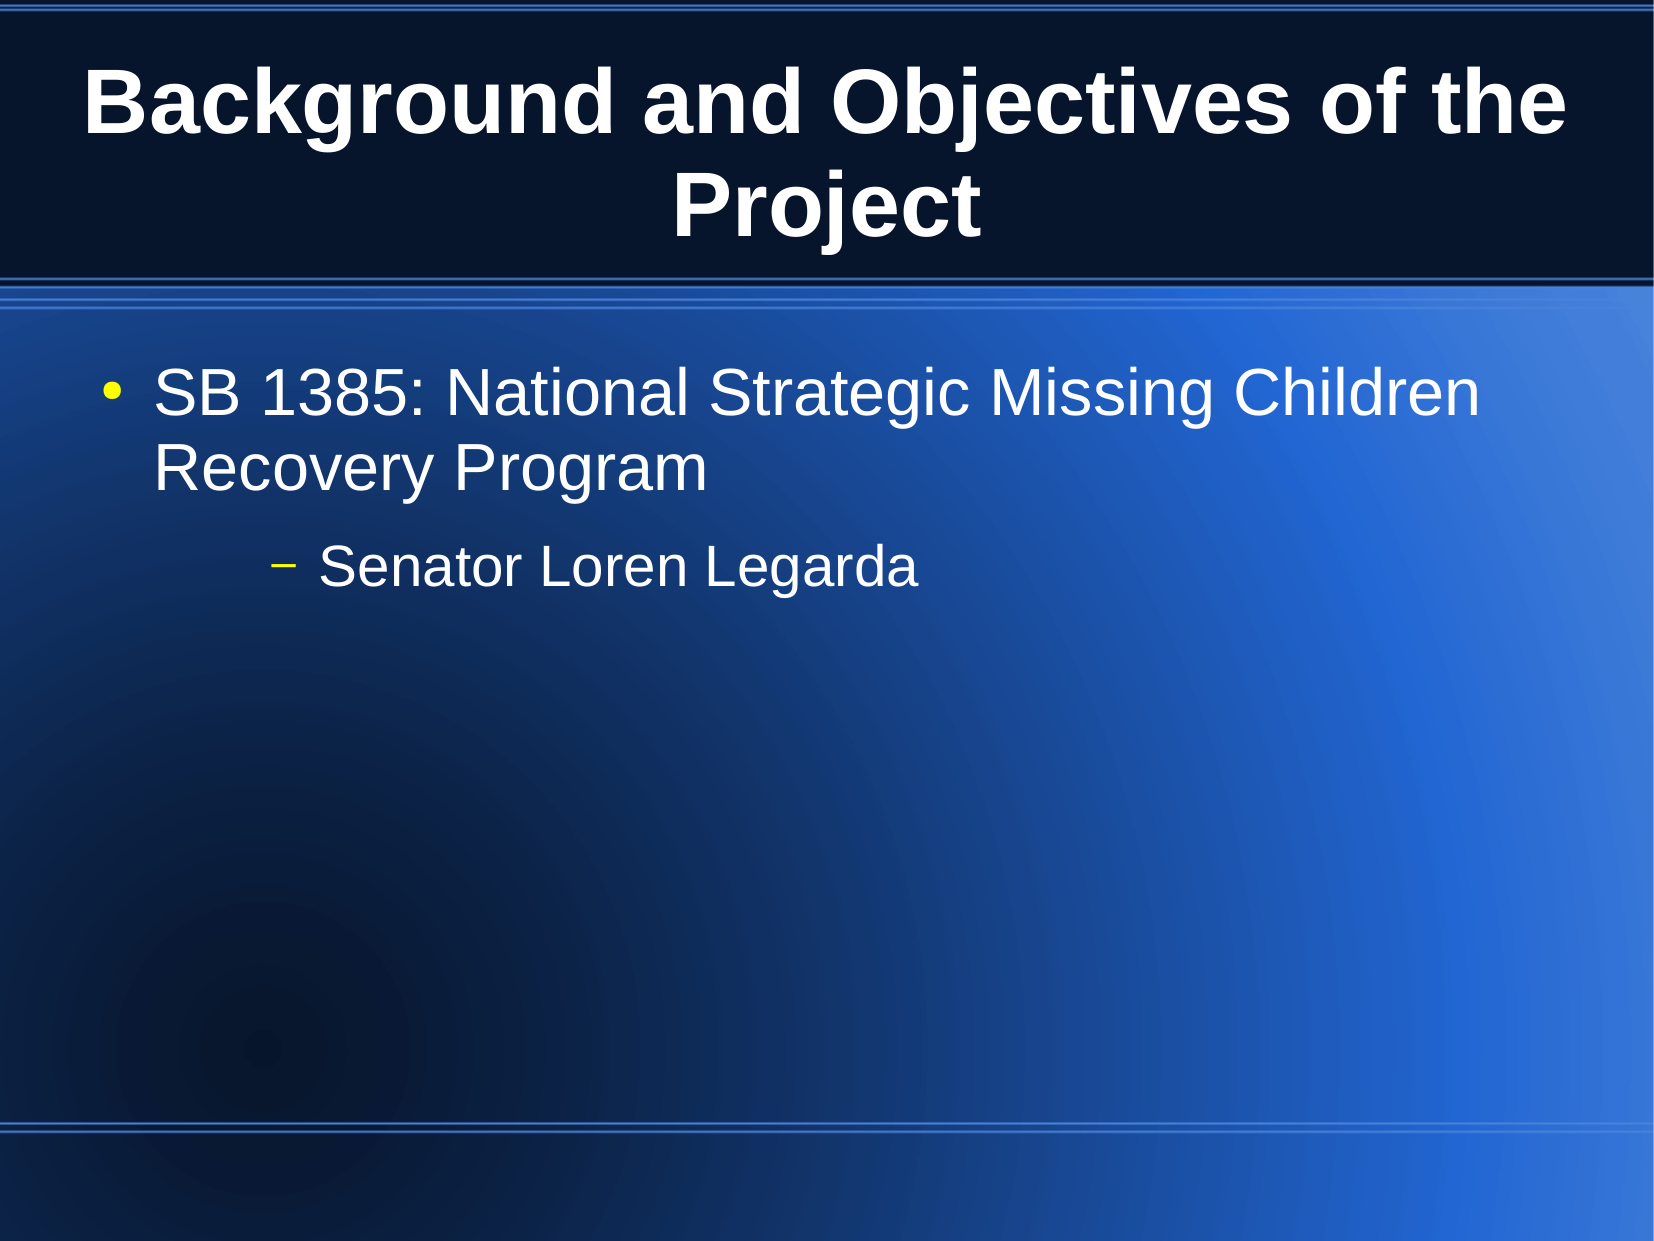

# Background and Objectives of the Project
SB 1385: National Strategic Missing Children Recovery Program
Senator Loren Legarda